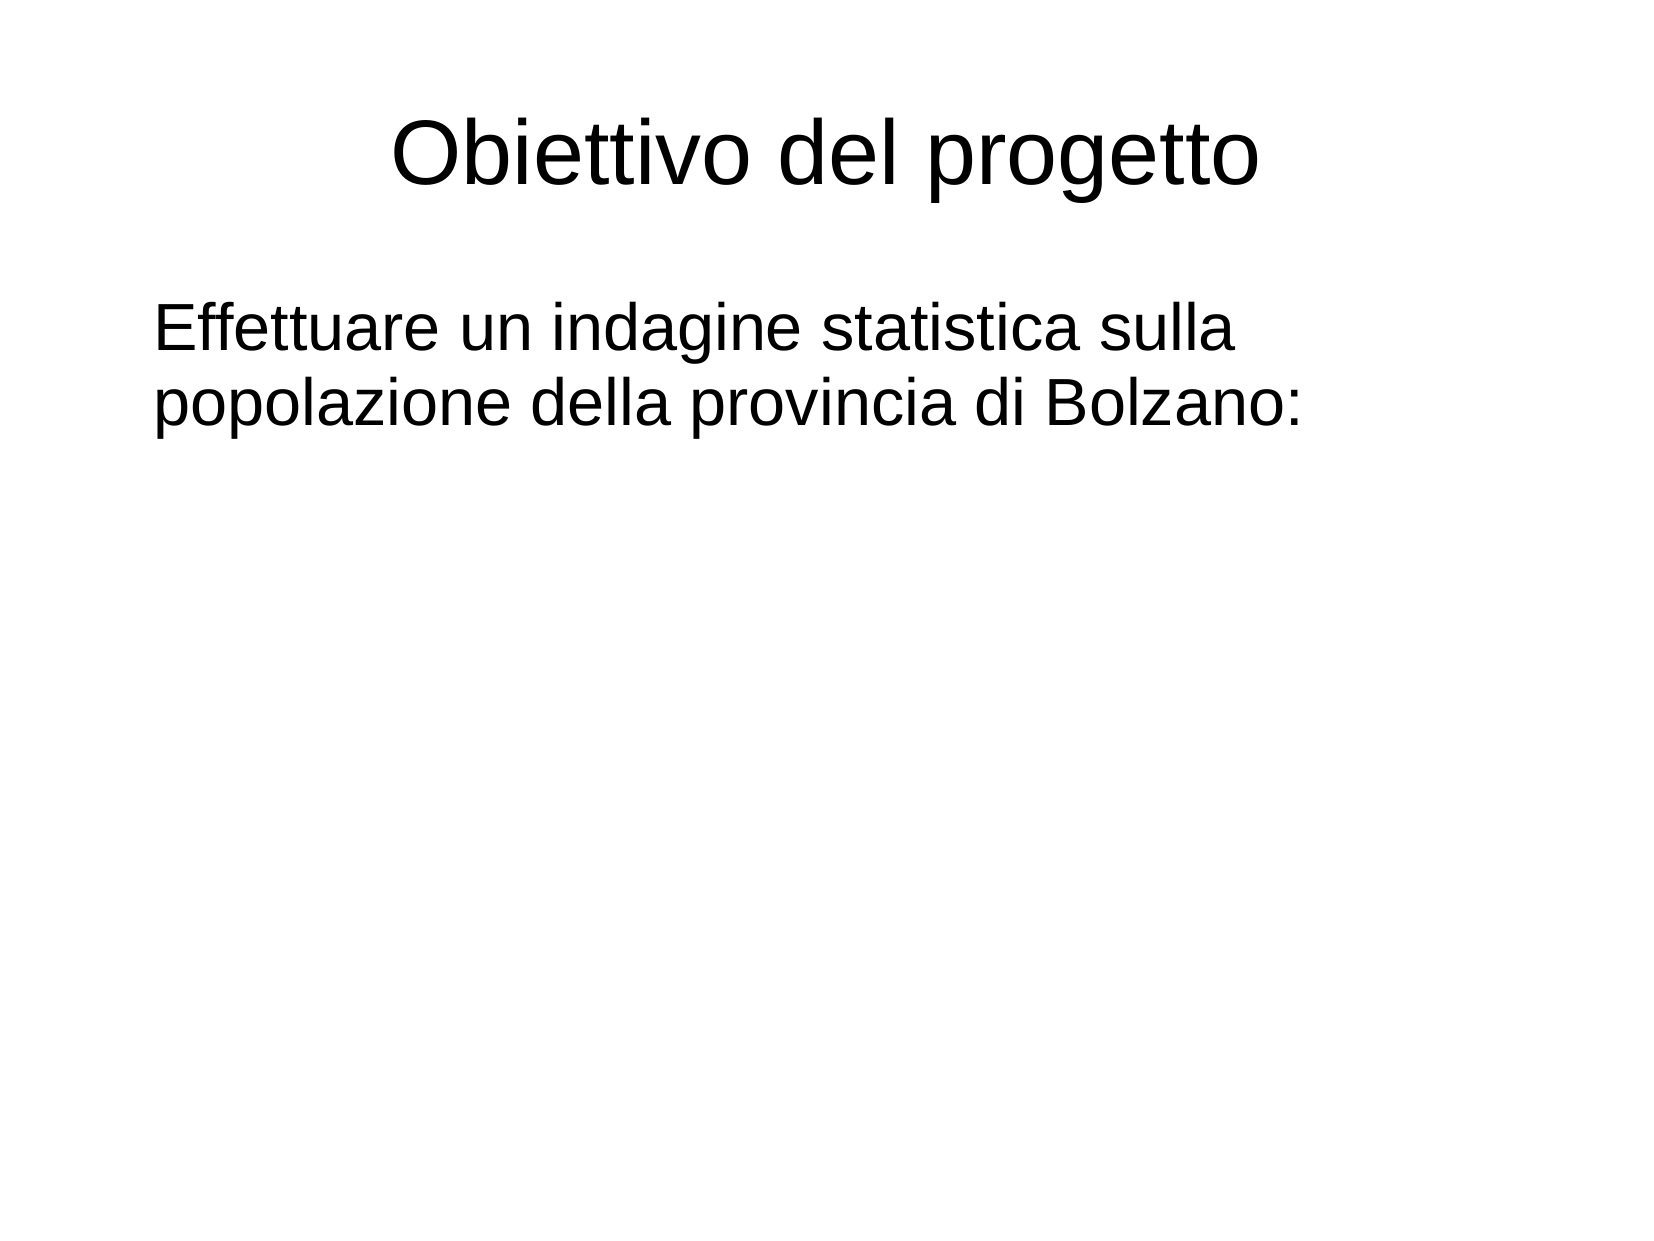

# Obiettivo del progetto
Effettuare un indagine statistica sulla popolazione della provincia di Bolzano: